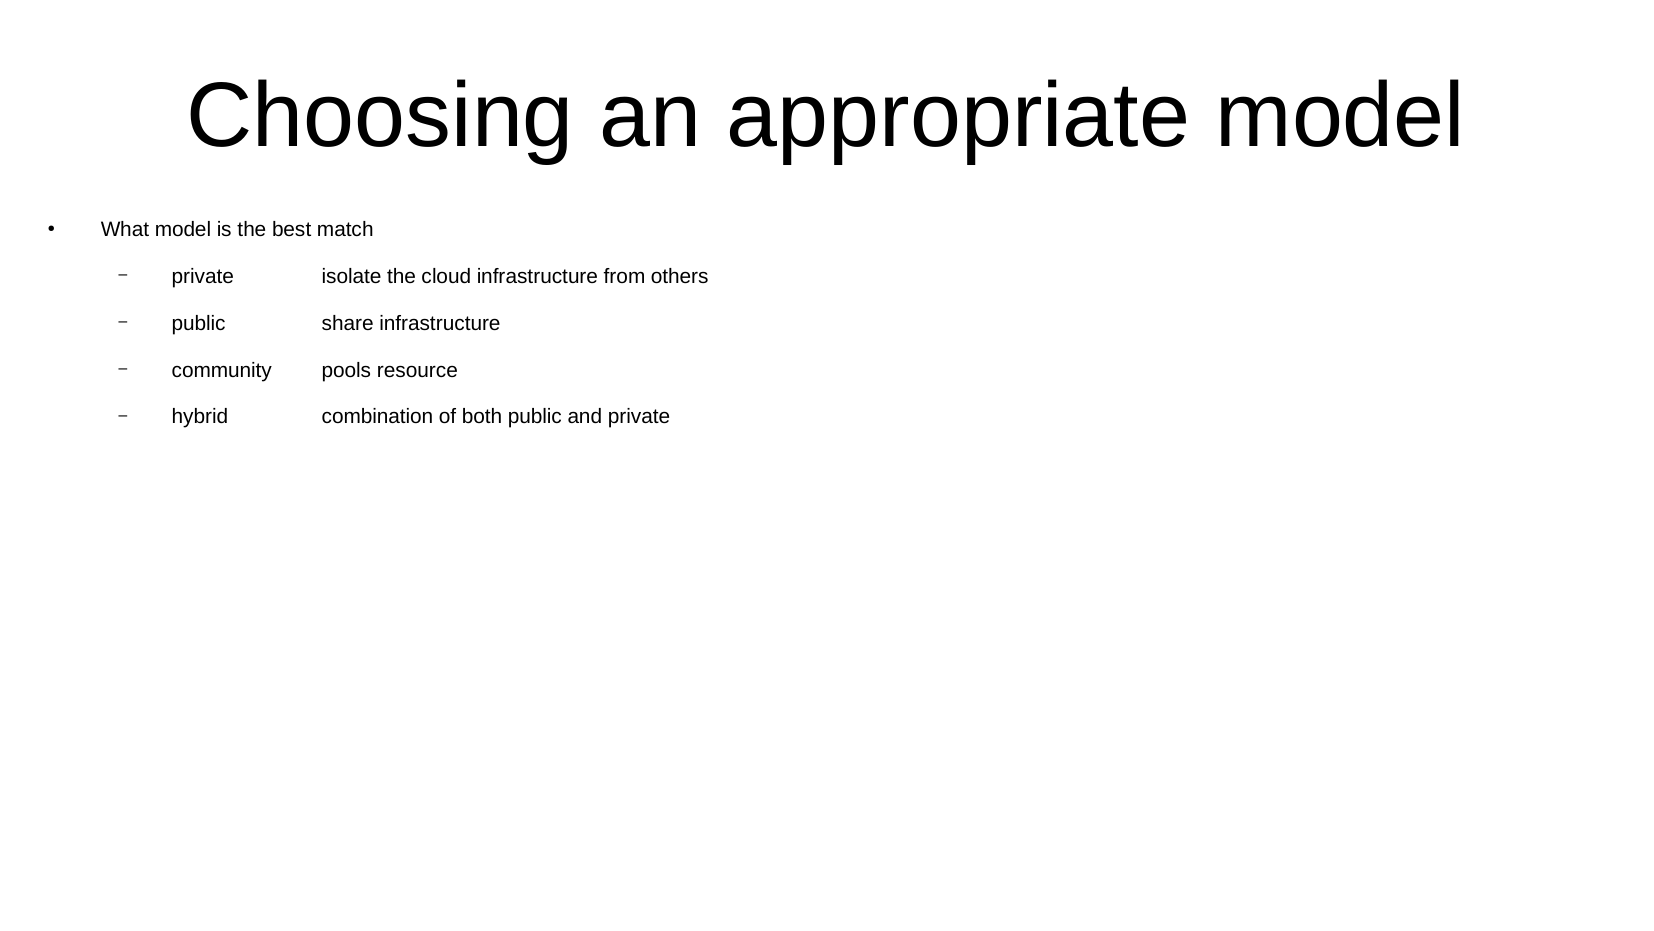

# Choosing an appropriate model
What model is the best match
private 		isolate the cloud infrastructure from others
public 		share infrastructure
community	pools resource
hybrid 		combination of both public and private